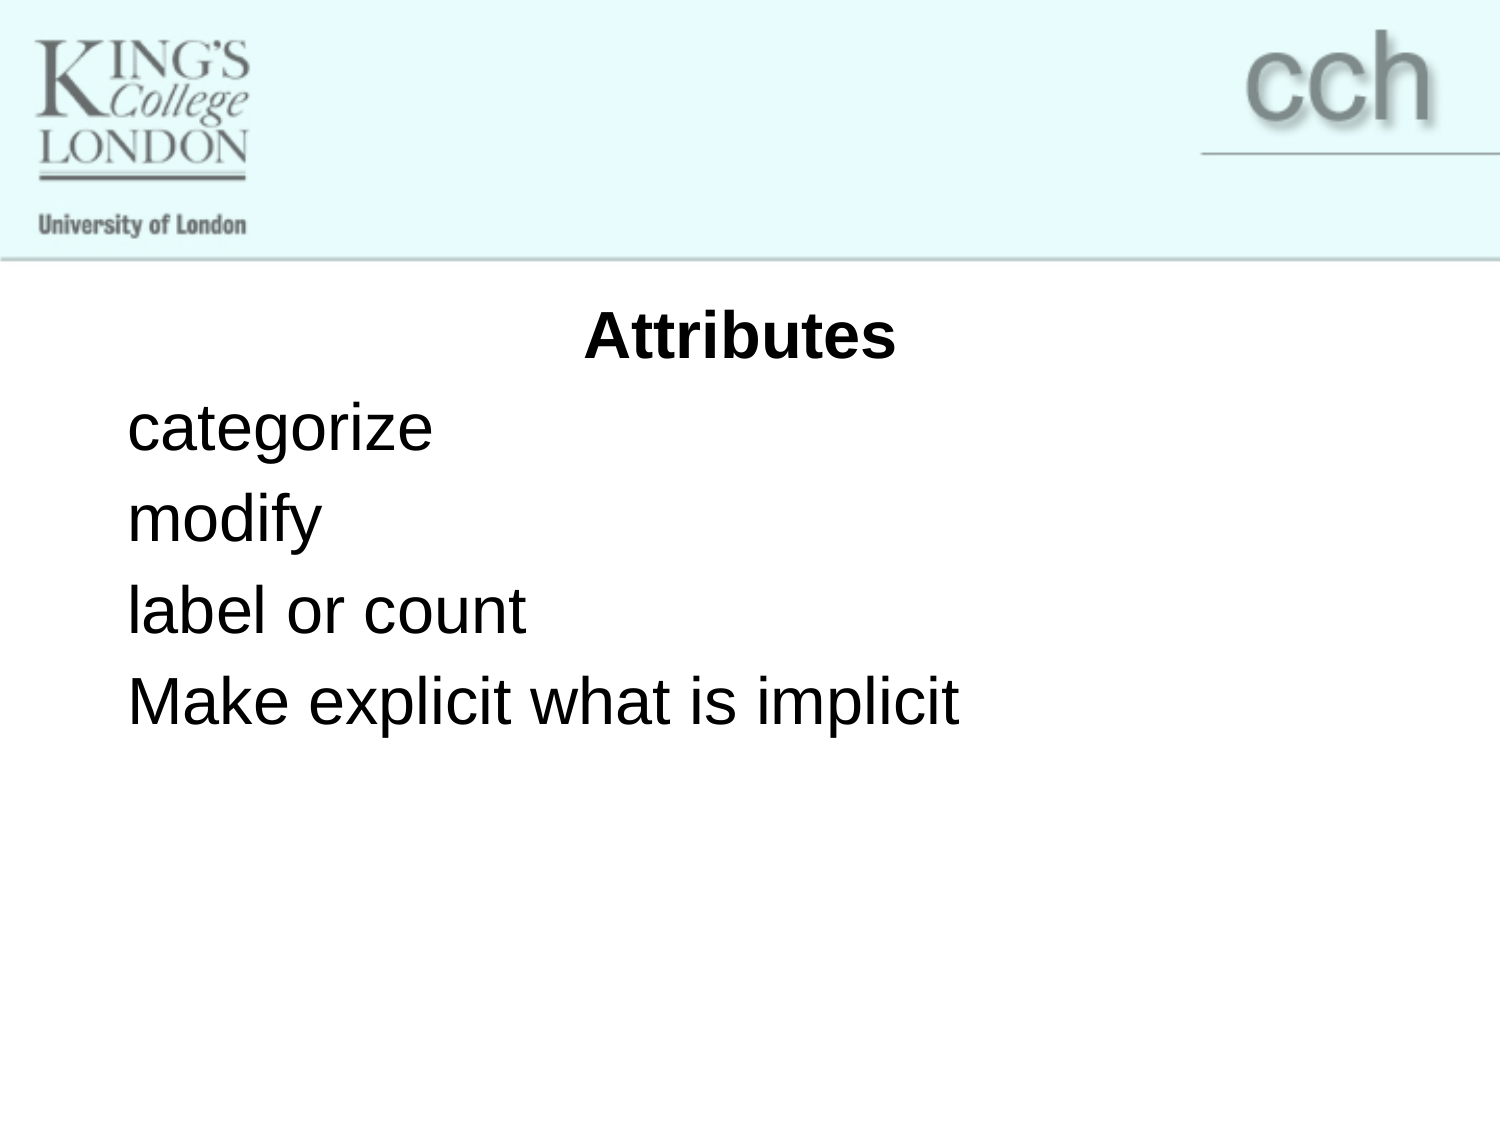

# Attributes
categorize
modify
label or count
Make explicit what is implicit